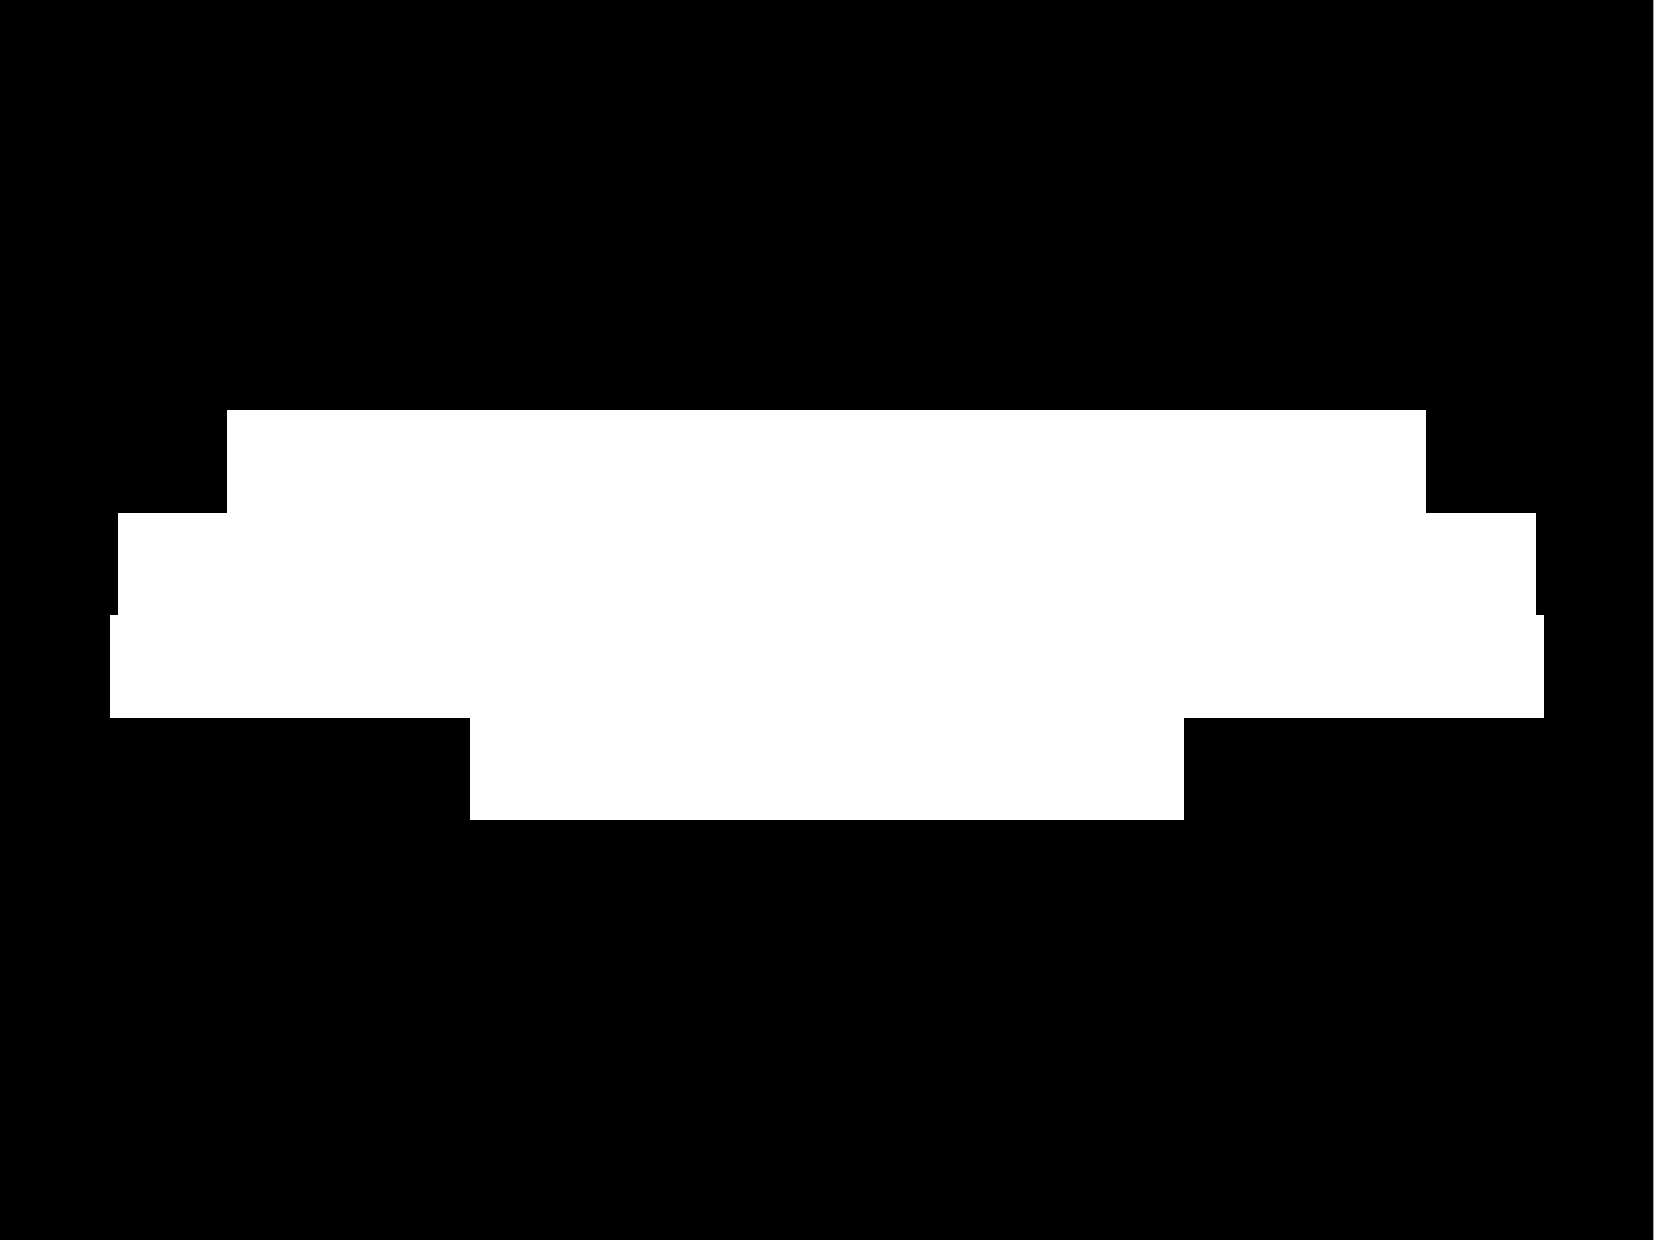

# Adorado, Exaltado, Poderoso
Magnificado,Jesus Cristo, Glorioso
No grande dia esperado vou louvar
Santo é o Senhor